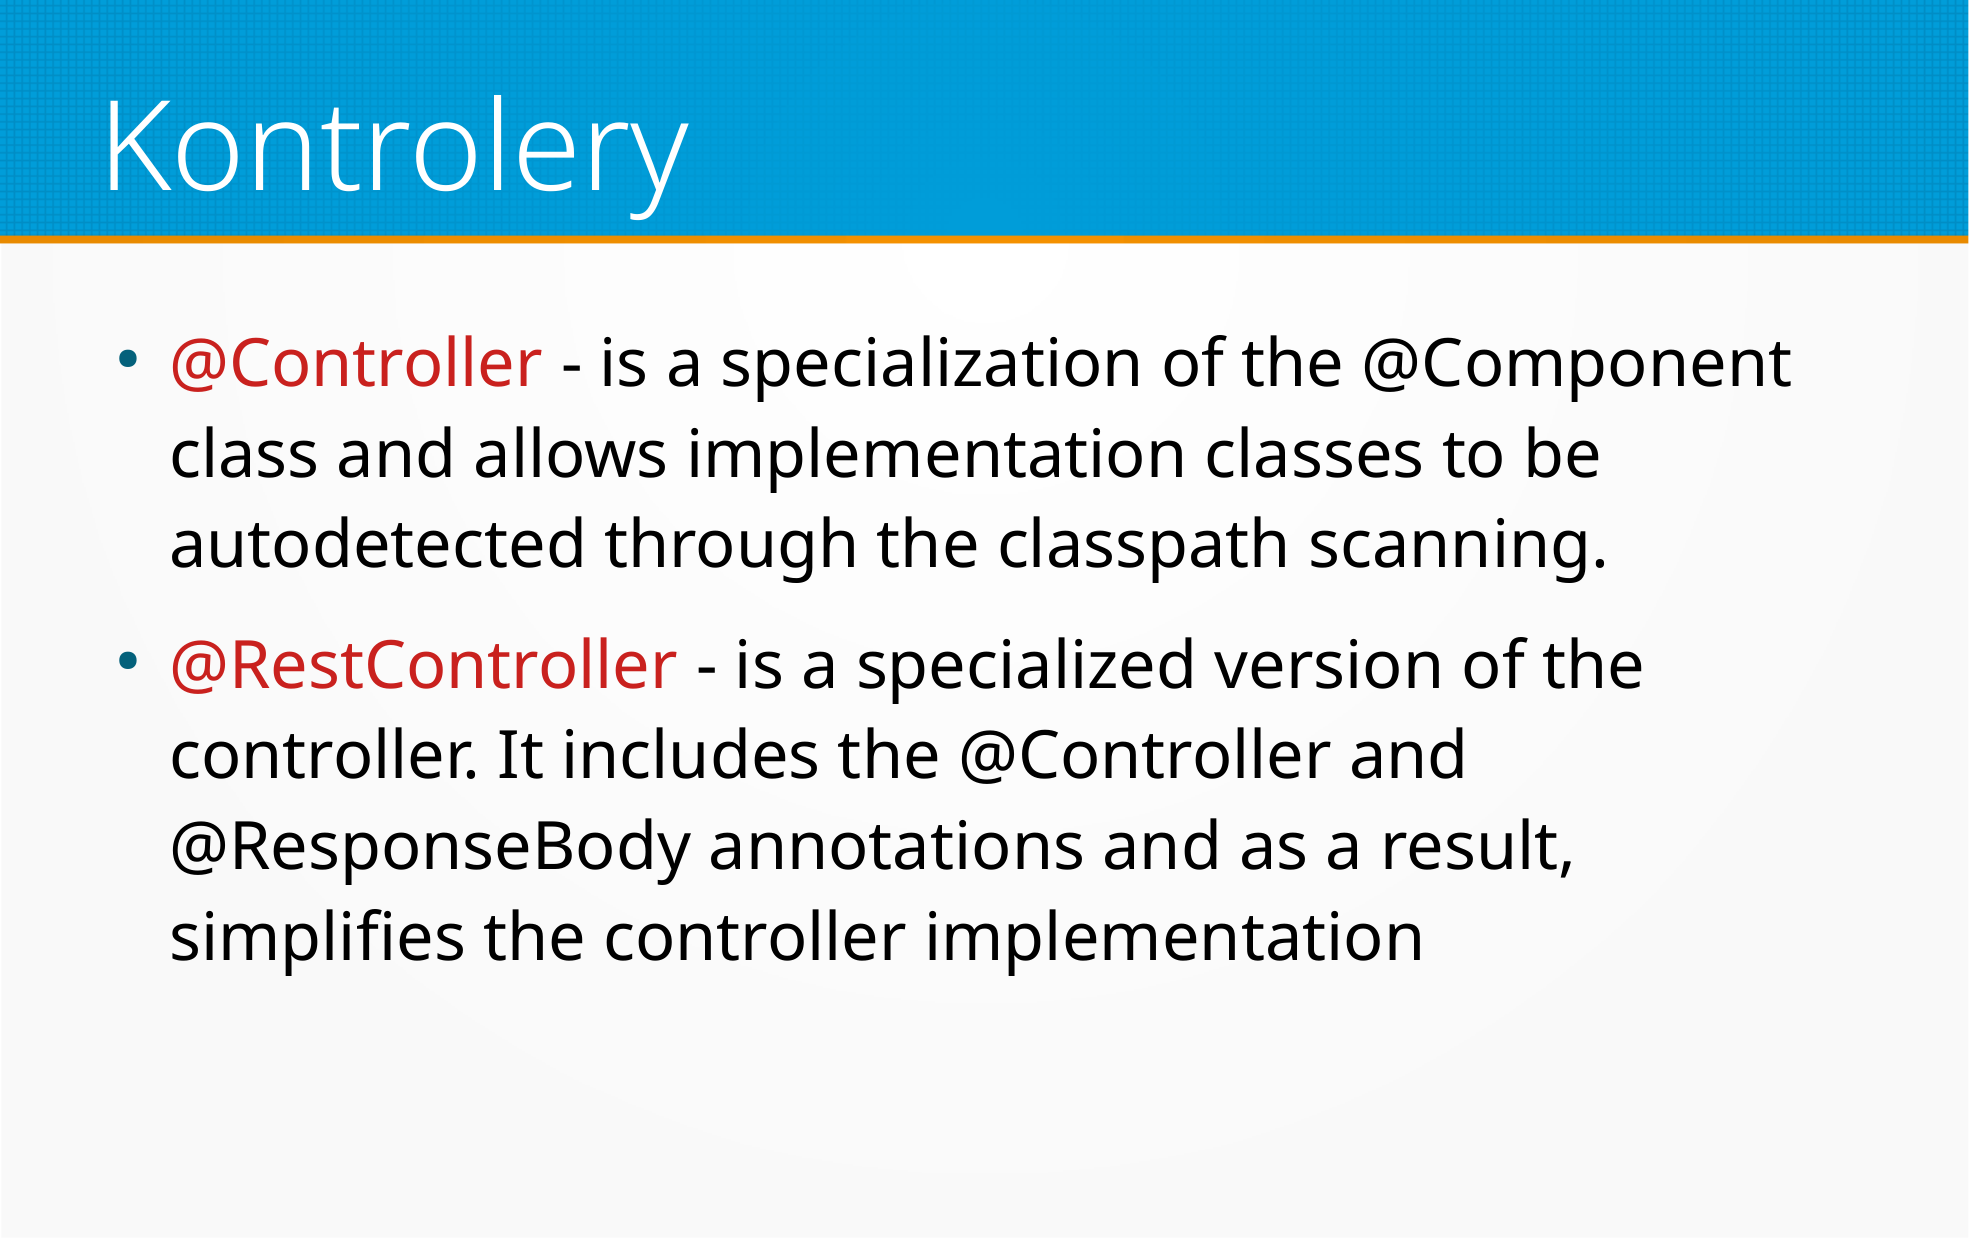

# Kontrolery
@Controller - is a specialization of the @Component class and allows implementation classes to be autodetected through the classpath scanning.
@RestController - is a specialized version of the controller. It includes the @Controller and @ResponseBody annotations and as a result, simplifies the controller implementation